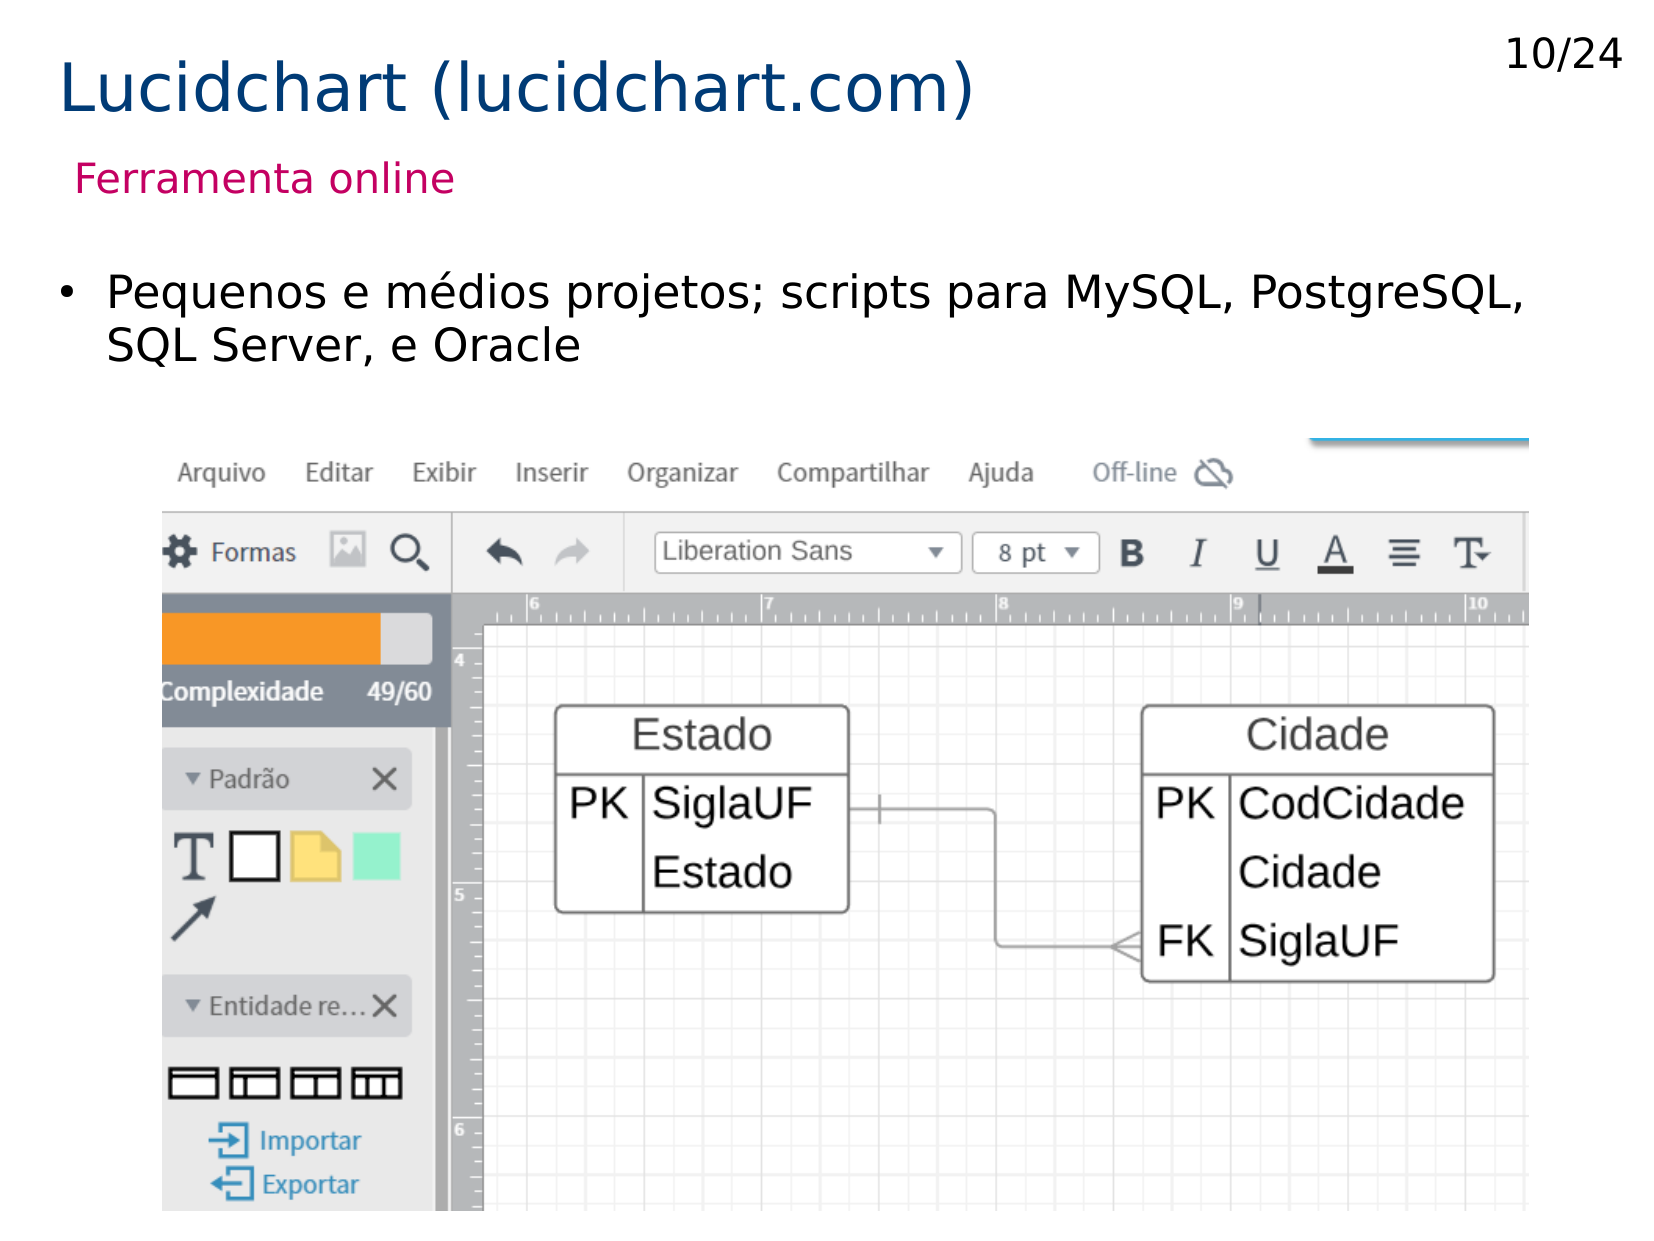

# Lucidchart (lucidchart.com)
10
Ferramenta online
Pequenos e médios projetos; scripts para MySQL, PostgreSQL, SQL Server, e Oracle